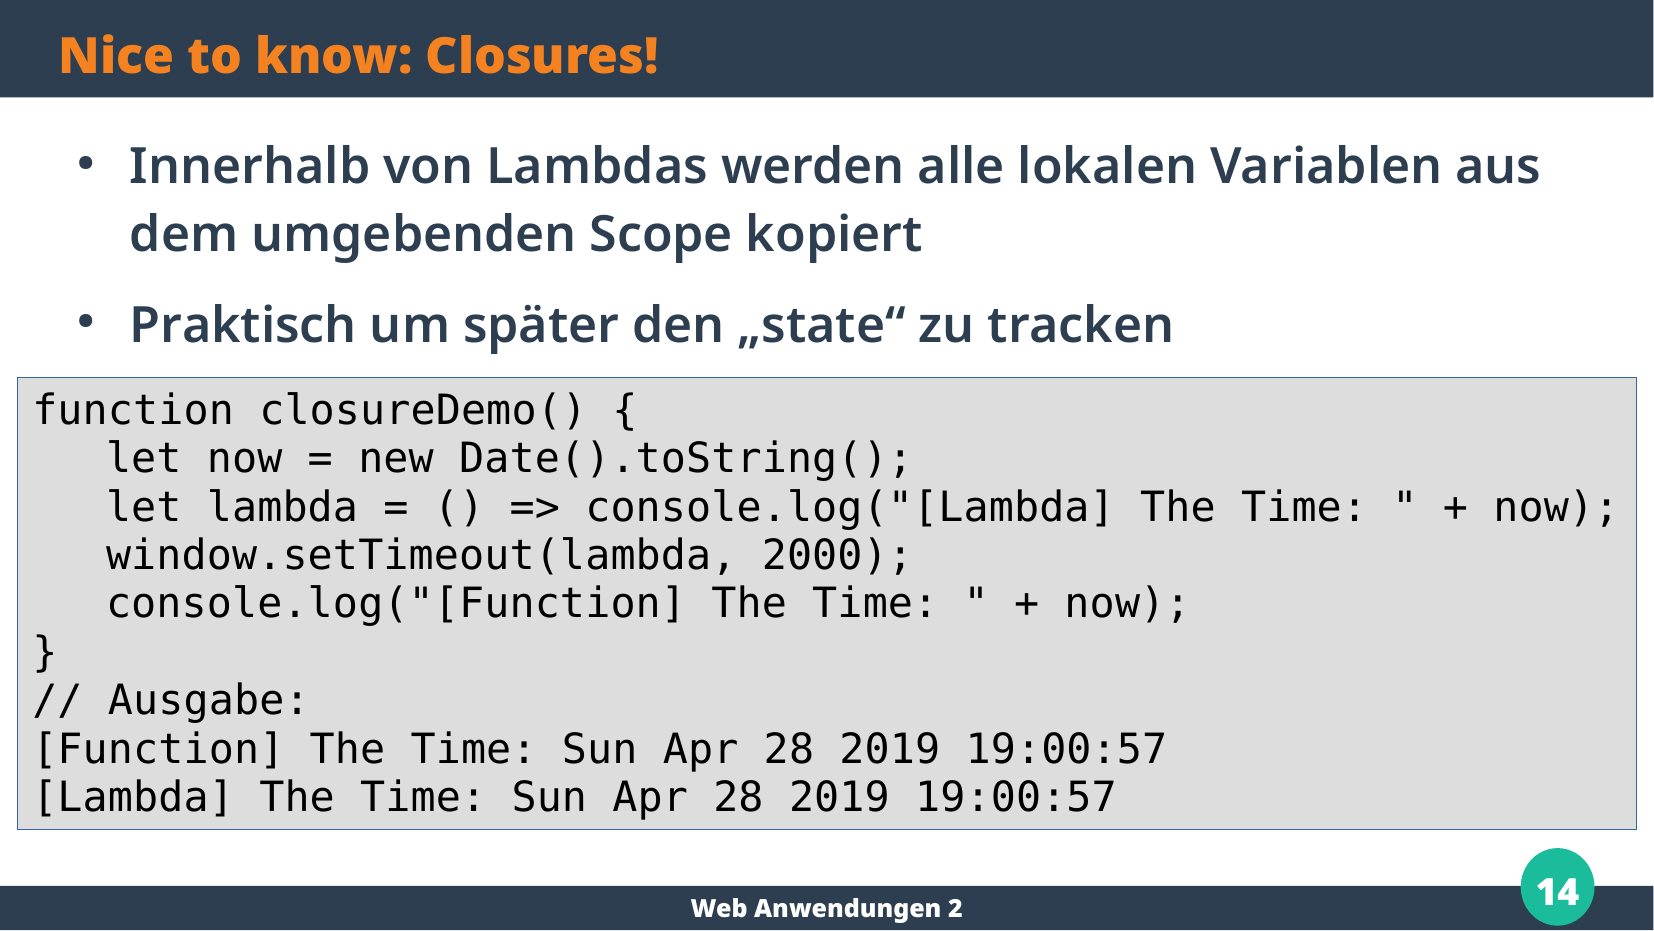

# Nice to know: Closures!
Innerhalb von Lambdas werden alle lokalen Variablen aus dem umgebenden Scope kopiert
Praktisch um später den „state“ zu tracken
function closureDemo() {
	let now = new Date().toString();
	let lambda = () => console.log("[Lambda] The Time: " + now);
	window.setTimeout(lambda, 2000);
	console.log("[Function] The Time: " + now);
}
// Ausgabe:
[Function] The Time: Sun Apr 28 2019 19:00:57
[Lambda] The Time: Sun Apr 28 2019 19:00:57
14